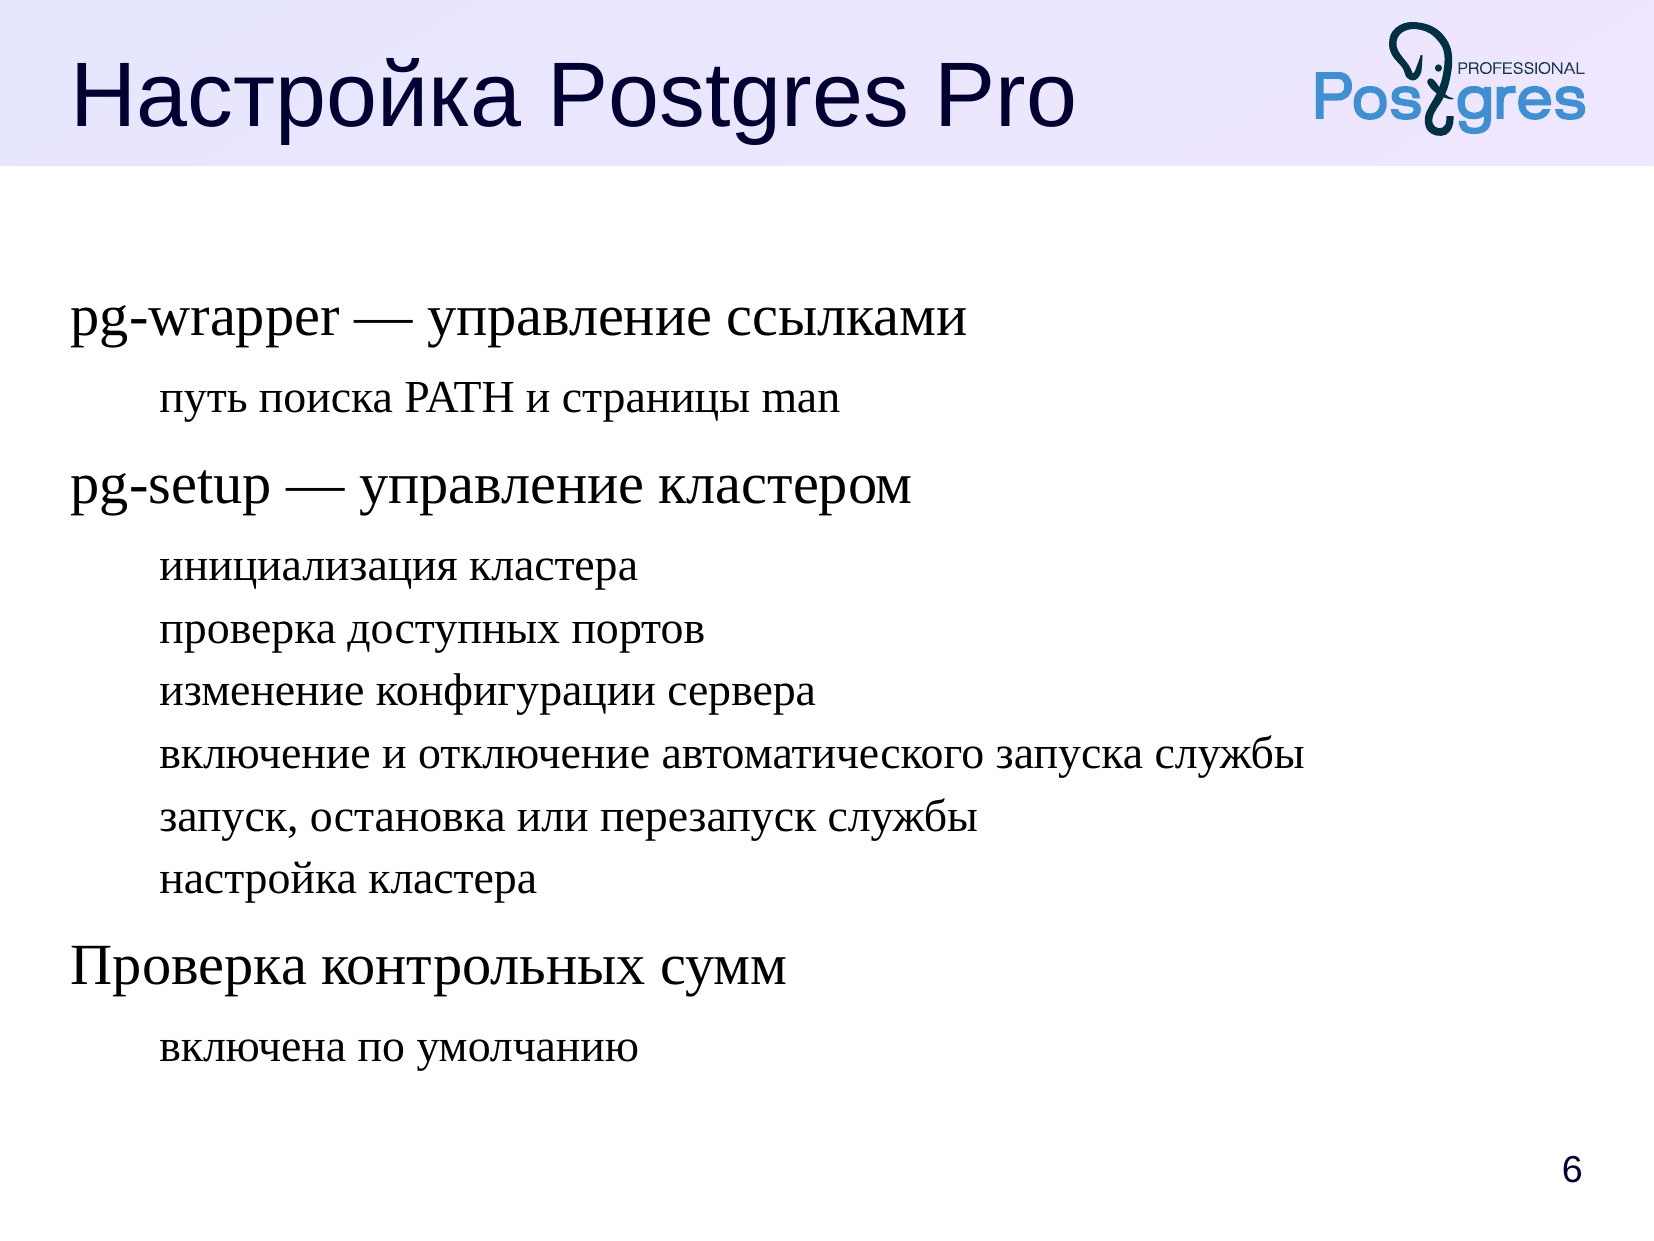

# Настройка Postgres Pro
pg-wrapper — управление ссылками
путь поиска PATH и страницы man
pg-setup — управление кластером
инициализация кластера
проверка доступных портов
изменение конфигурации сервера
включение и отключение автоматического запуска службы
запуск, остановка или перезапуск службы
настройка кластера
Проверка контрольных сумм
включена по умолчанию